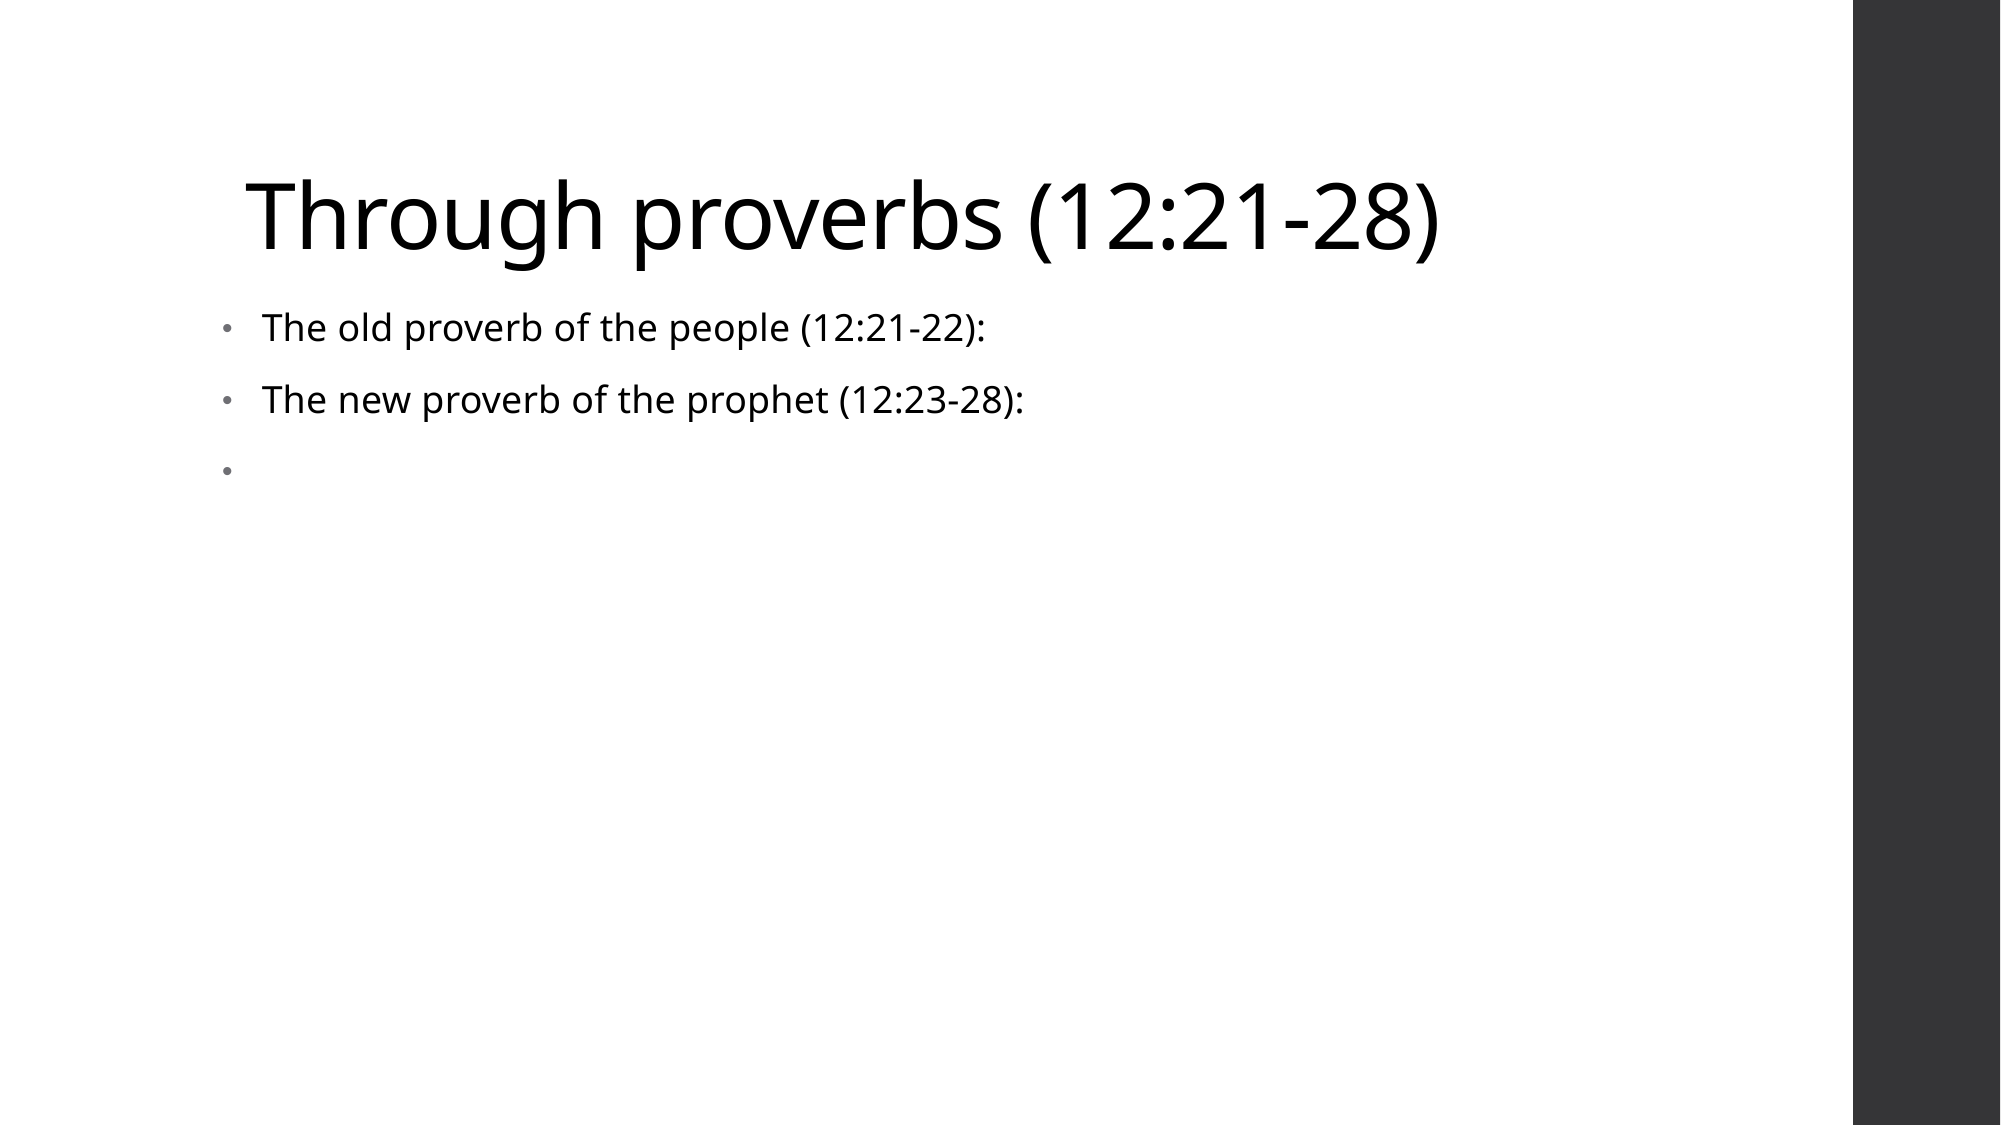

# Through proverbs (12:21-28)
 The old proverb of the people (12:21-22):
 The new proverb of the prophet (12:23-28):